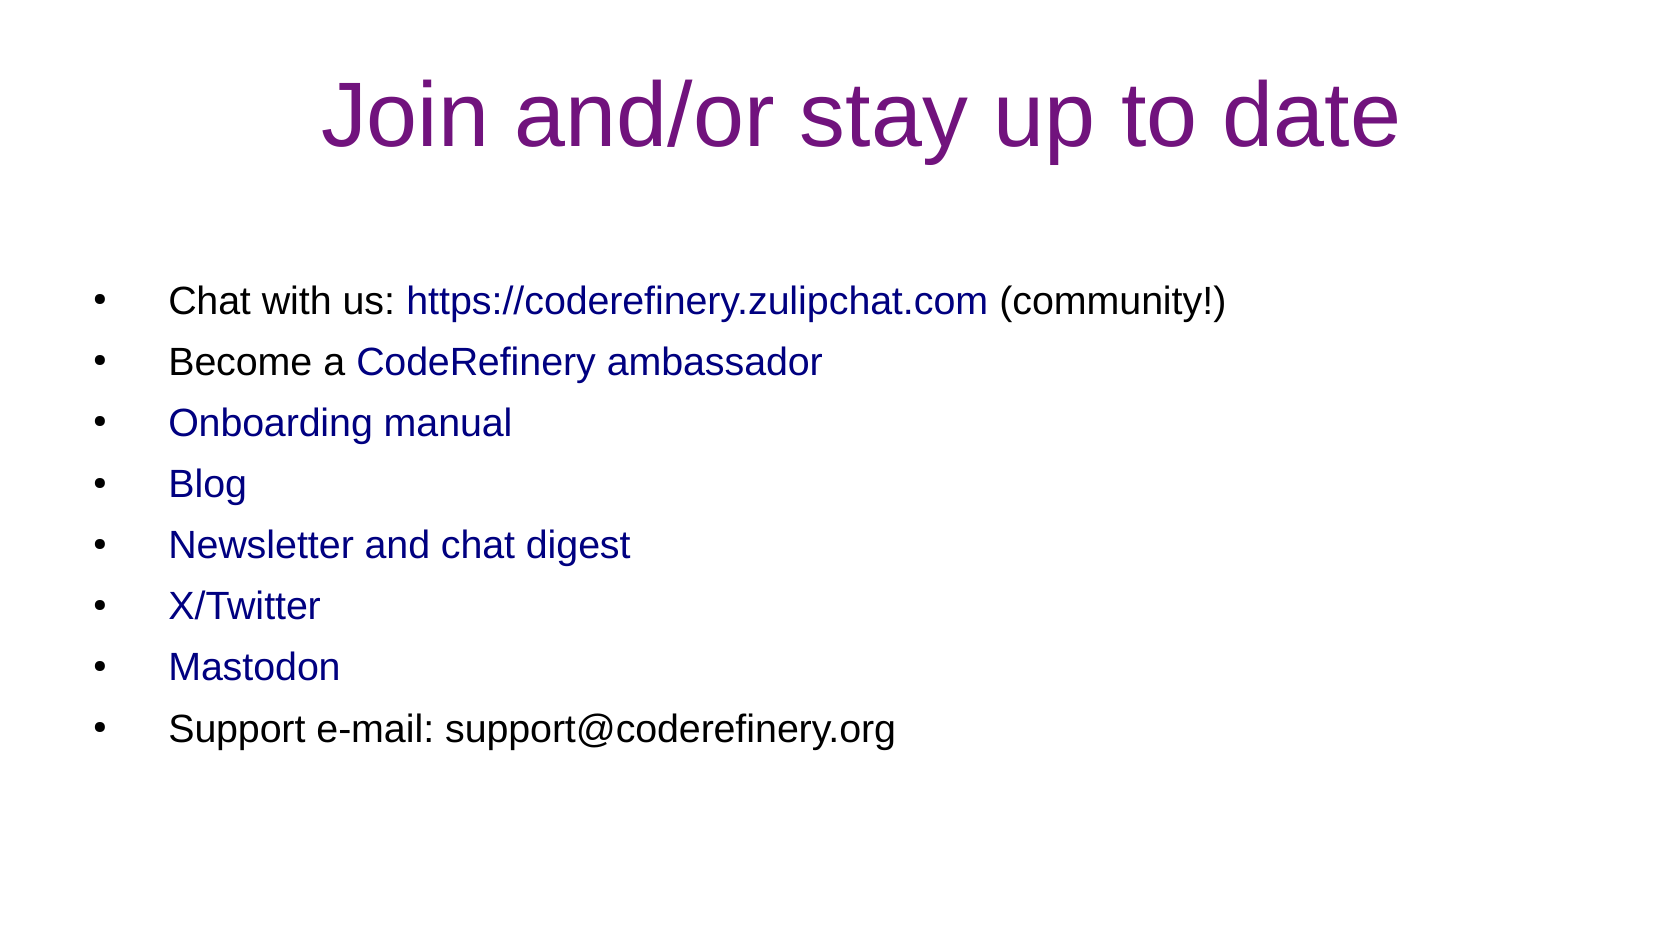

# Join and/or stay up to date
 Chat with us: https://coderefinery.zulipchat.com (community!)
 Become a CodeRefinery ambassador
 Onboarding manual
 Blog
 Newsletter and chat digest
 X/Twitter
 Mastodon
 Support e-mail: support@coderefinery.org